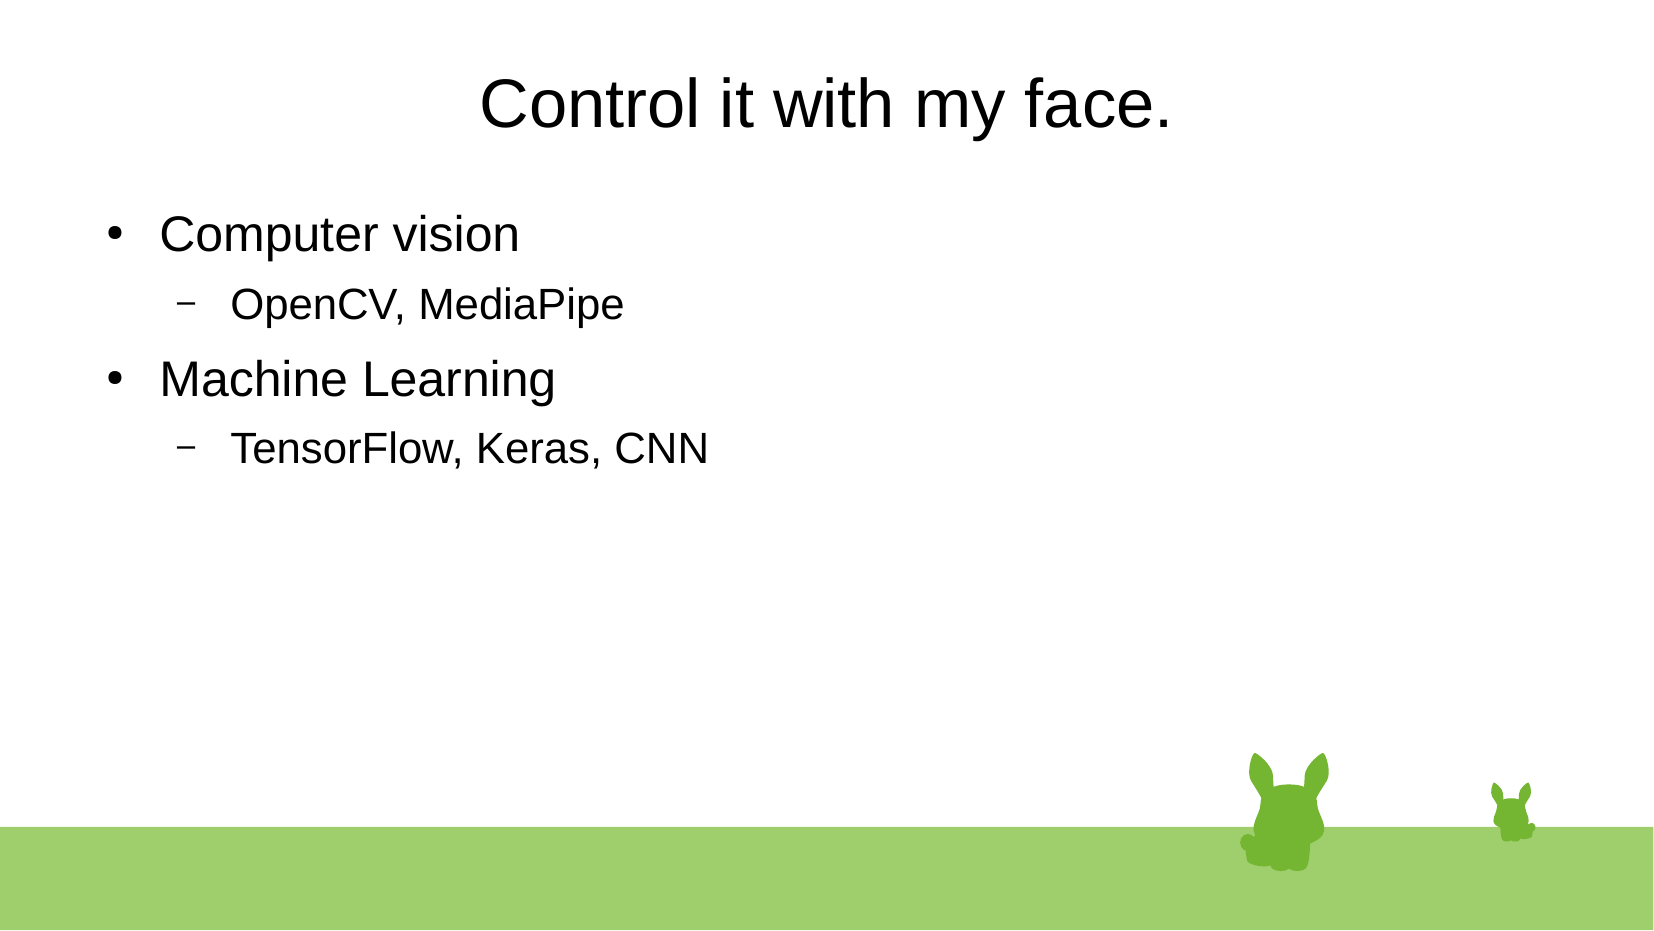

# Control it with my face.
Computer vision
OpenCV, MediaPipe
Machine Learning
TensorFlow, Keras, CNN